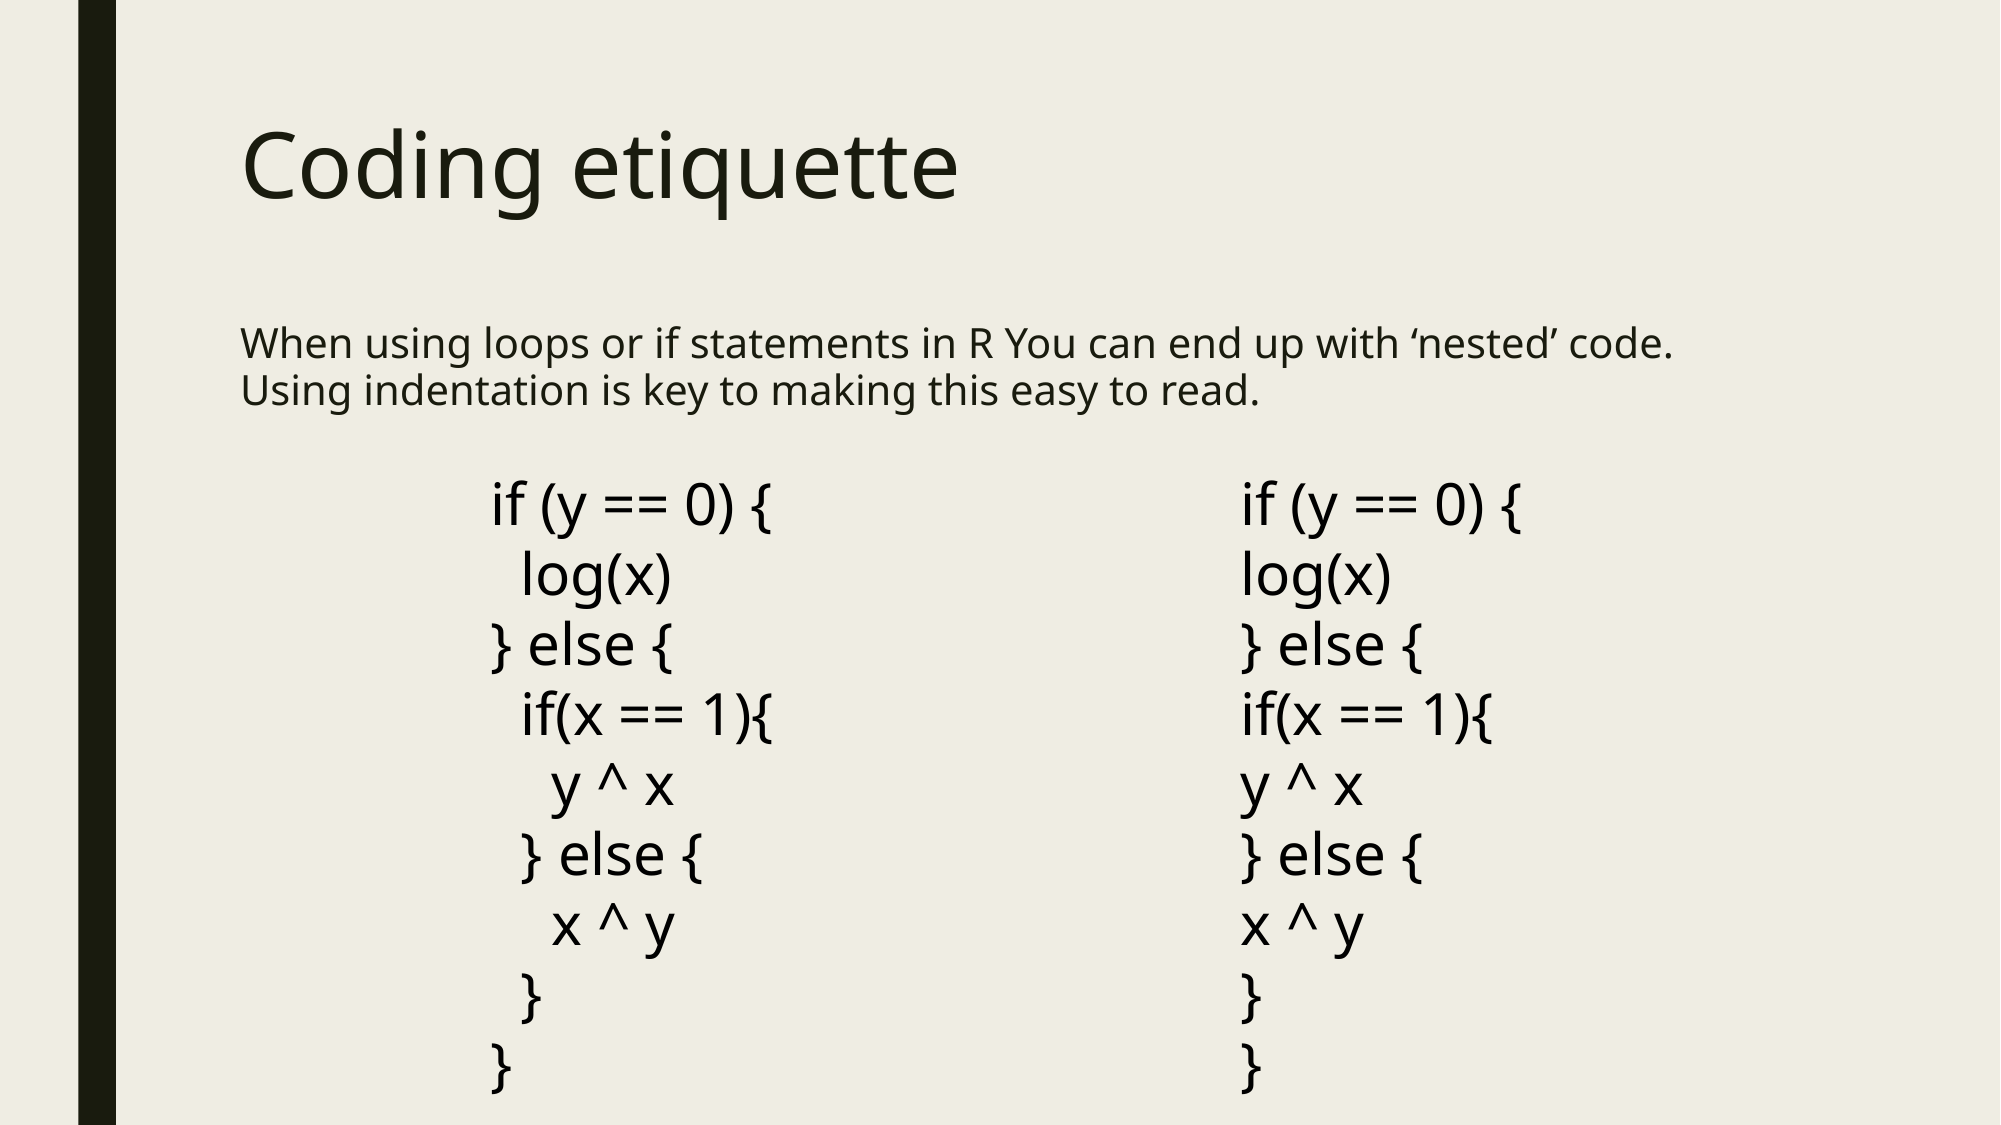

# Coding etiquette
When using loops or if statements in R You can end up with ‘nested’ code. Using indentation is key to making this easy to read.
if (y == 0) {
 log(x)
} else {
 if(x == 1){
 y ^ x
 } else {
 x ^ y
 }
}
if (y == 0) {
log(x)
} else {
if(x == 1){
y ^ x
} else {
x ^ y
}
}